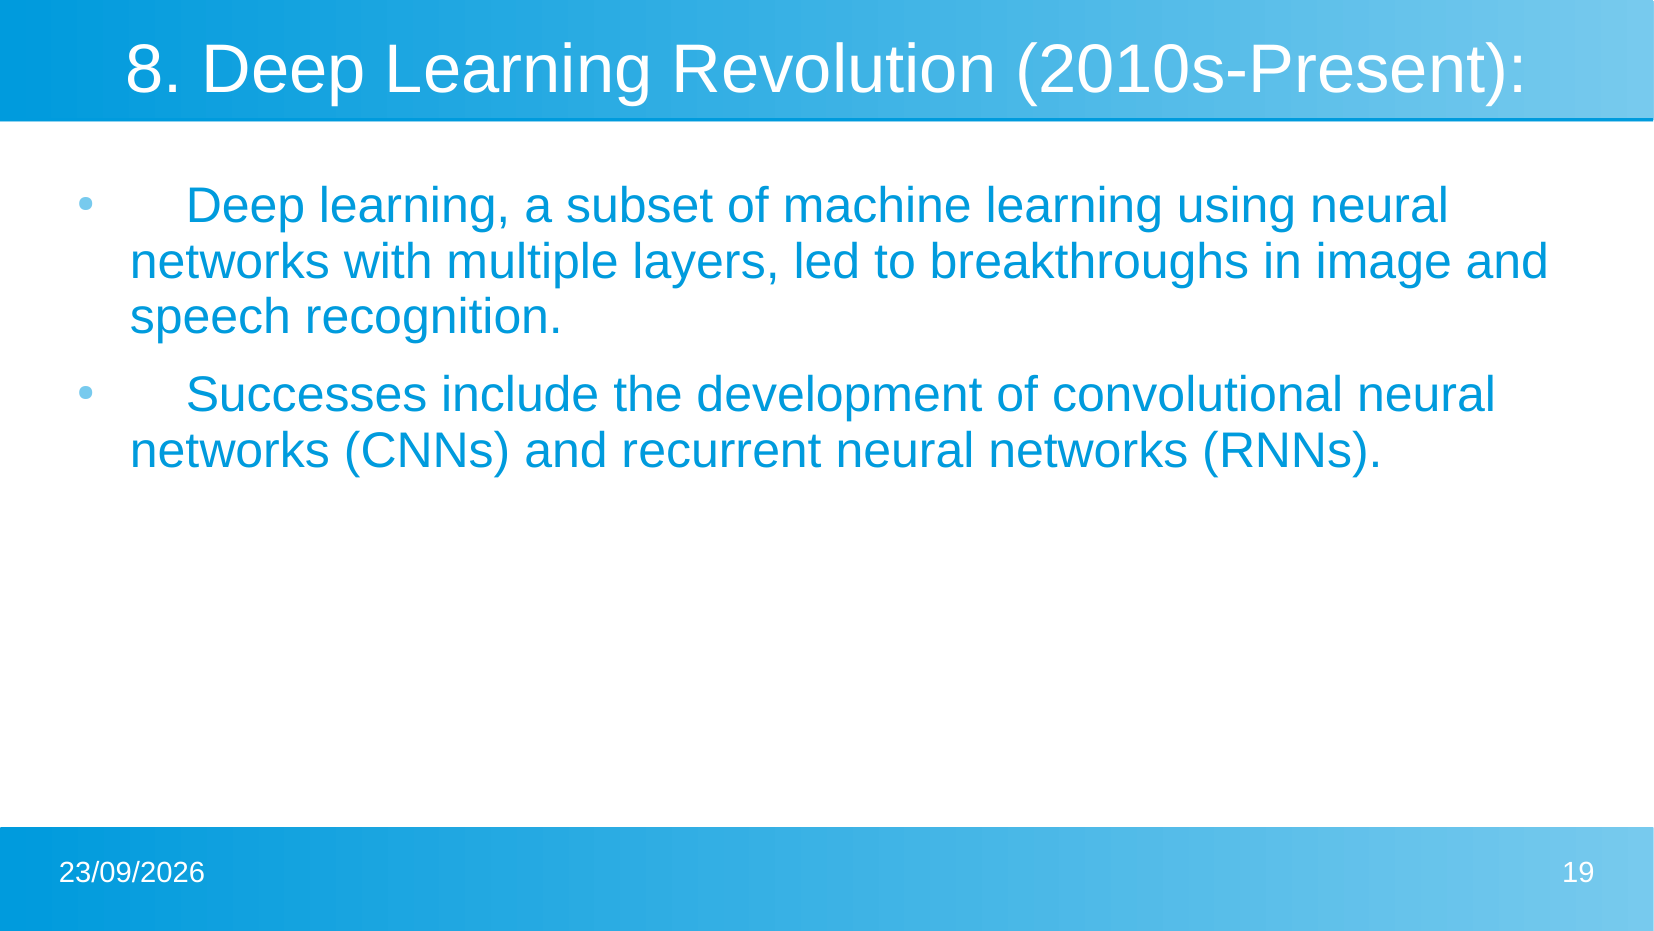

# 8. Deep Learning Revolution (2010s-Present):
 Deep learning, a subset of machine learning using neural networks with multiple layers, led to breakthroughs in image and speech recognition.
 Successes include the development of convolutional neural networks (CNNs) and recurrent neural networks (RNNs).
19